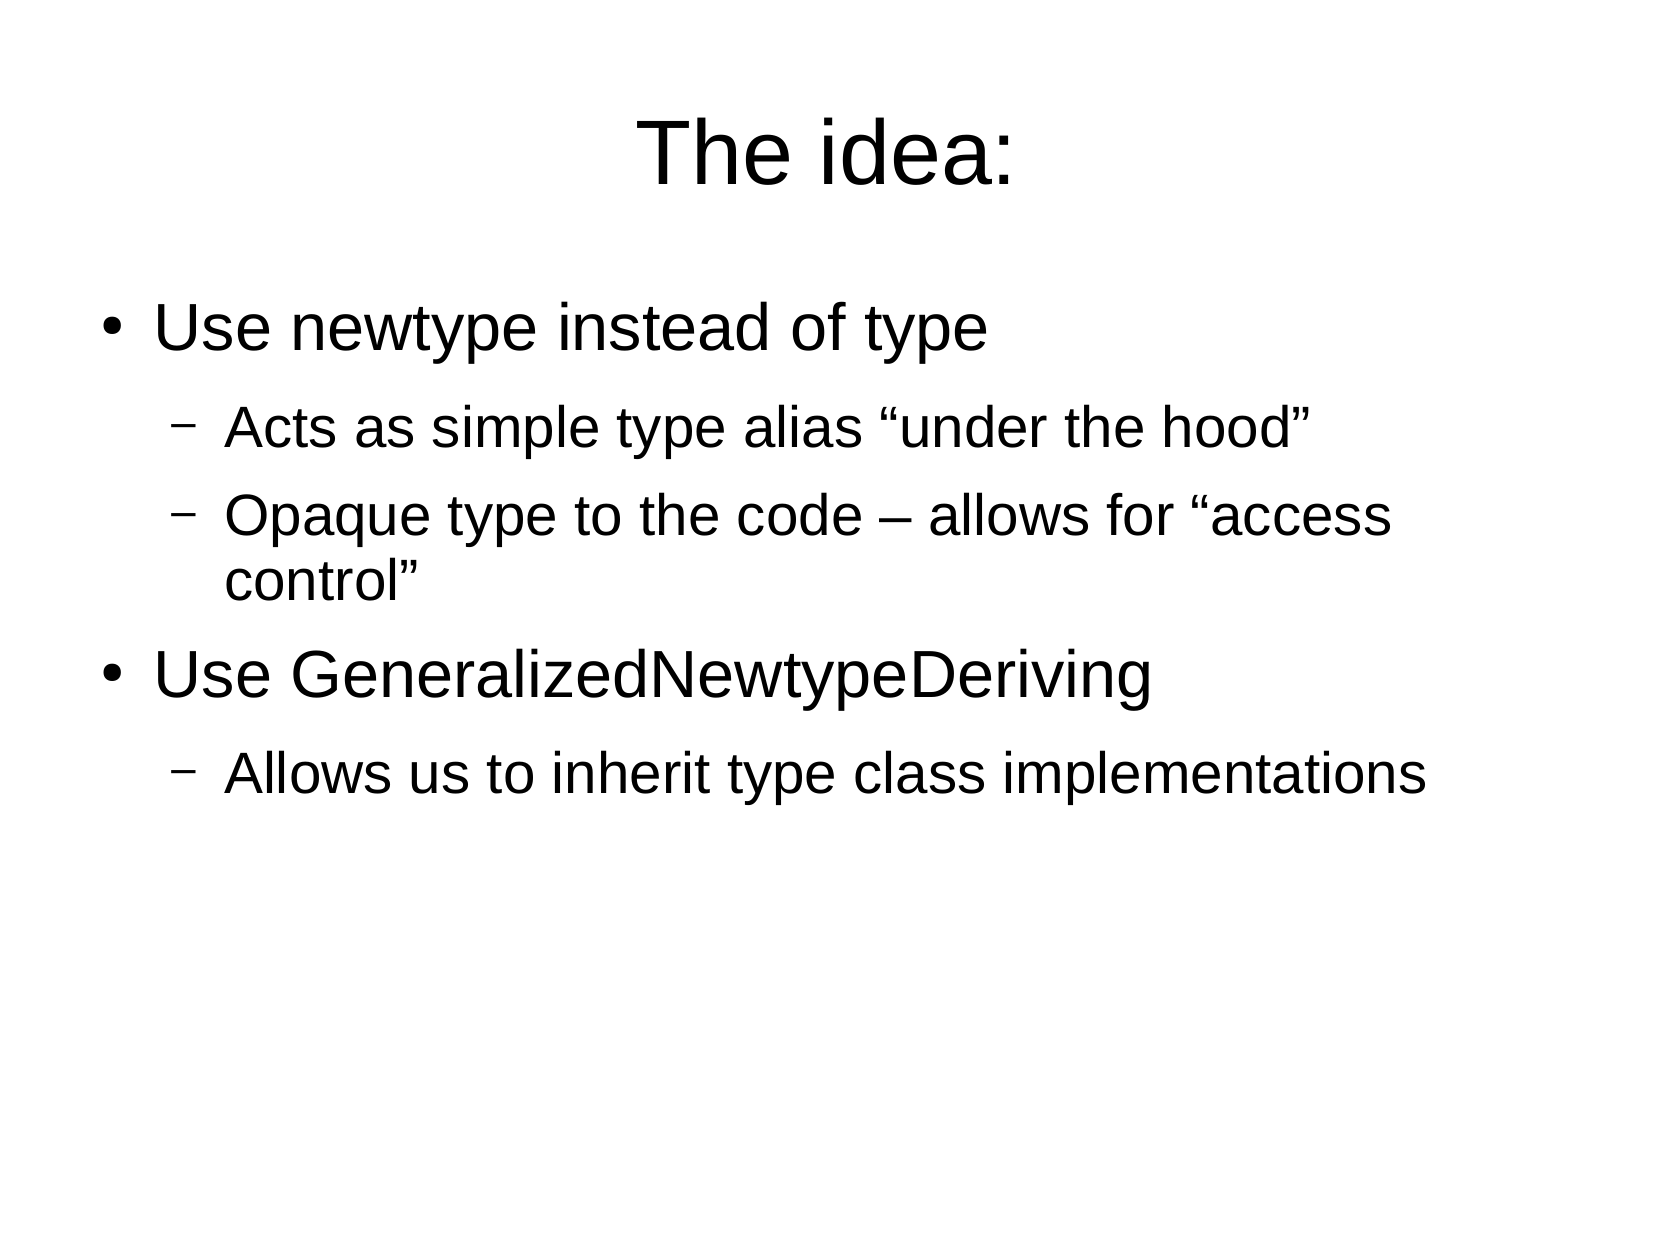

# The idea:
Use newtype instead of type
Acts as simple type alias “under the hood”
Opaque type to the code – allows for “access control”
Use GeneralizedNewtypeDeriving
Allows us to inherit type class implementations